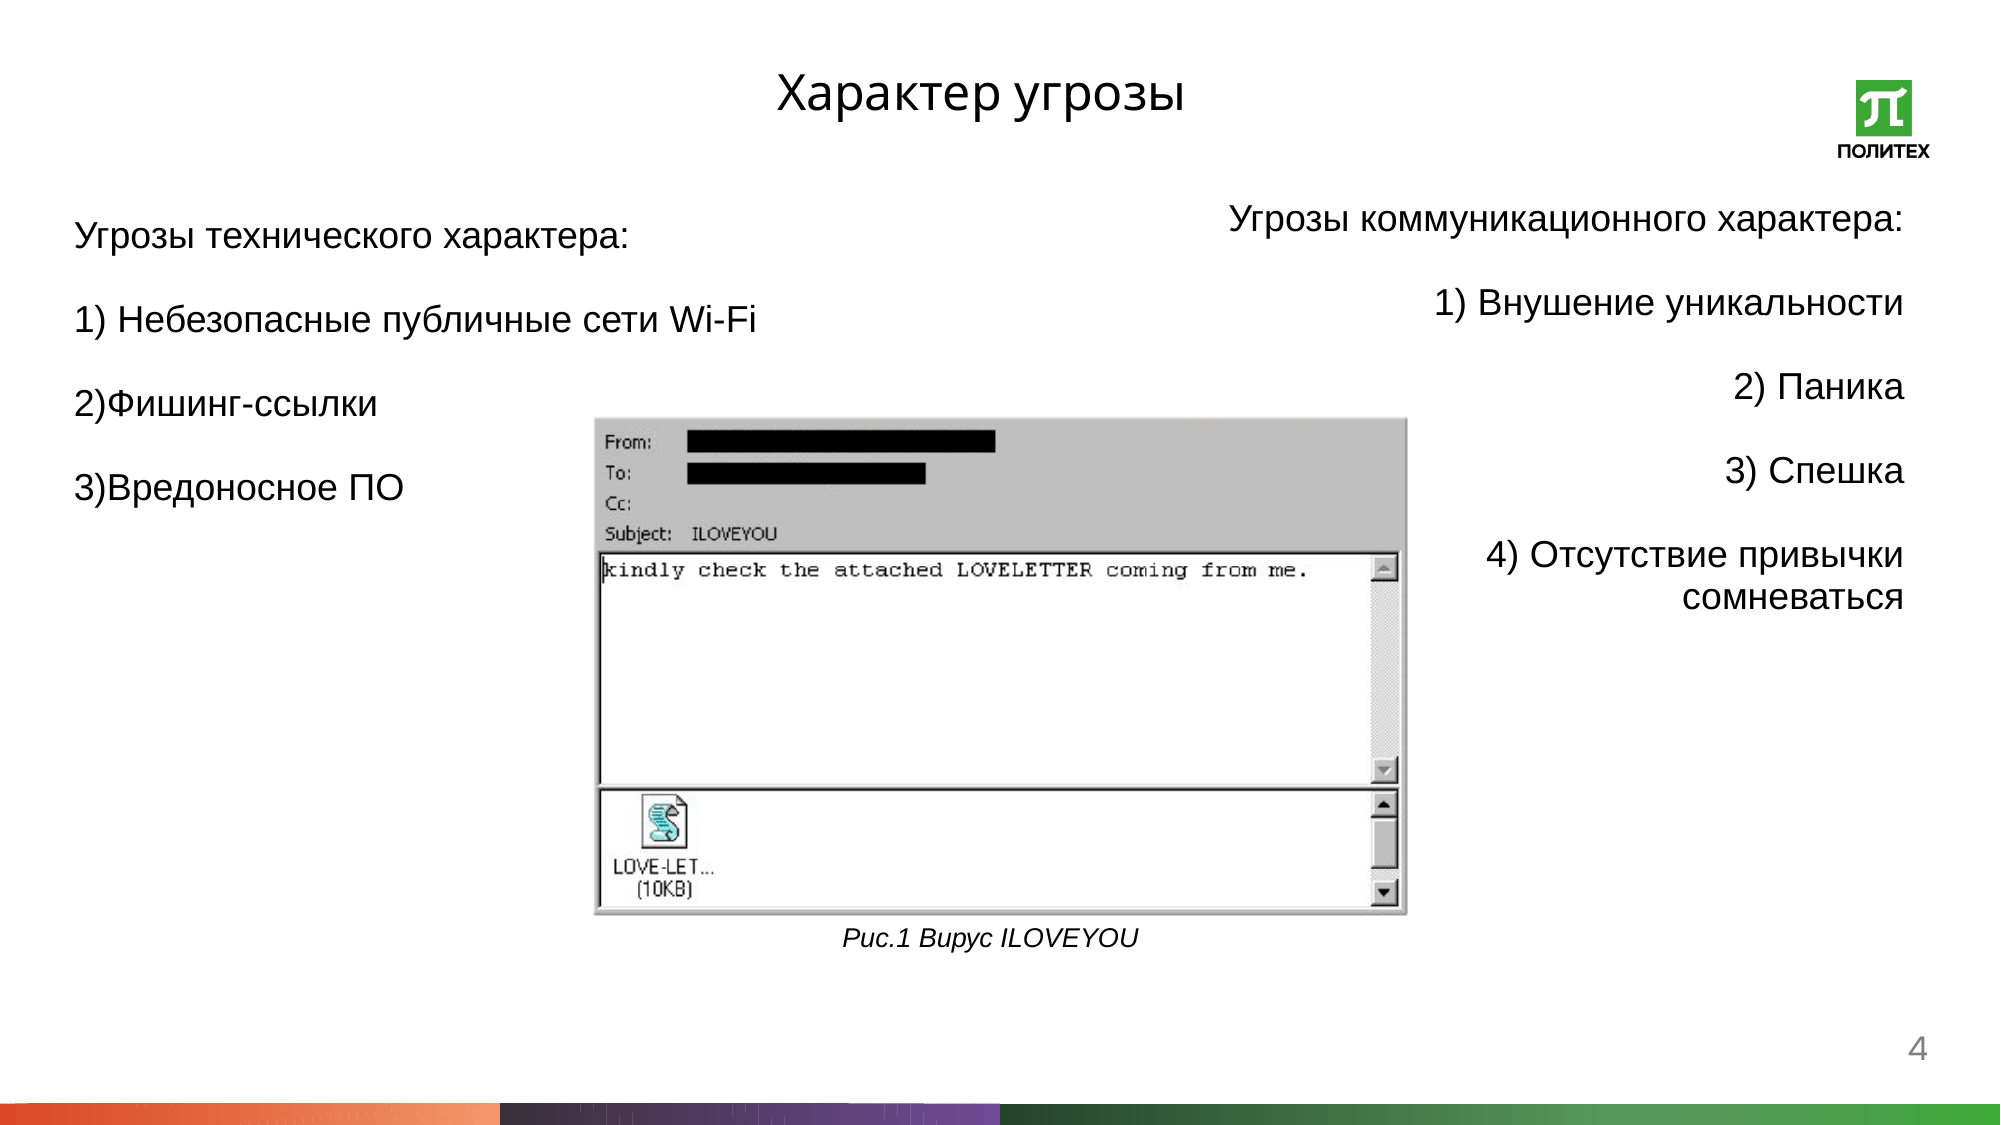

Характер угрозы
Угрозы коммуникационного характера:
1) Внушение уникальности
2) Паника
3) Спешка
4) Отсутствие привычки
сомневаться
Угрозы технического характера:
1) Небезопасные публичные сети Wi-Fi
2)Фишинг-ссылки
3)Вредоносное ПО
Рис.1 Вирус ILOVEYOU